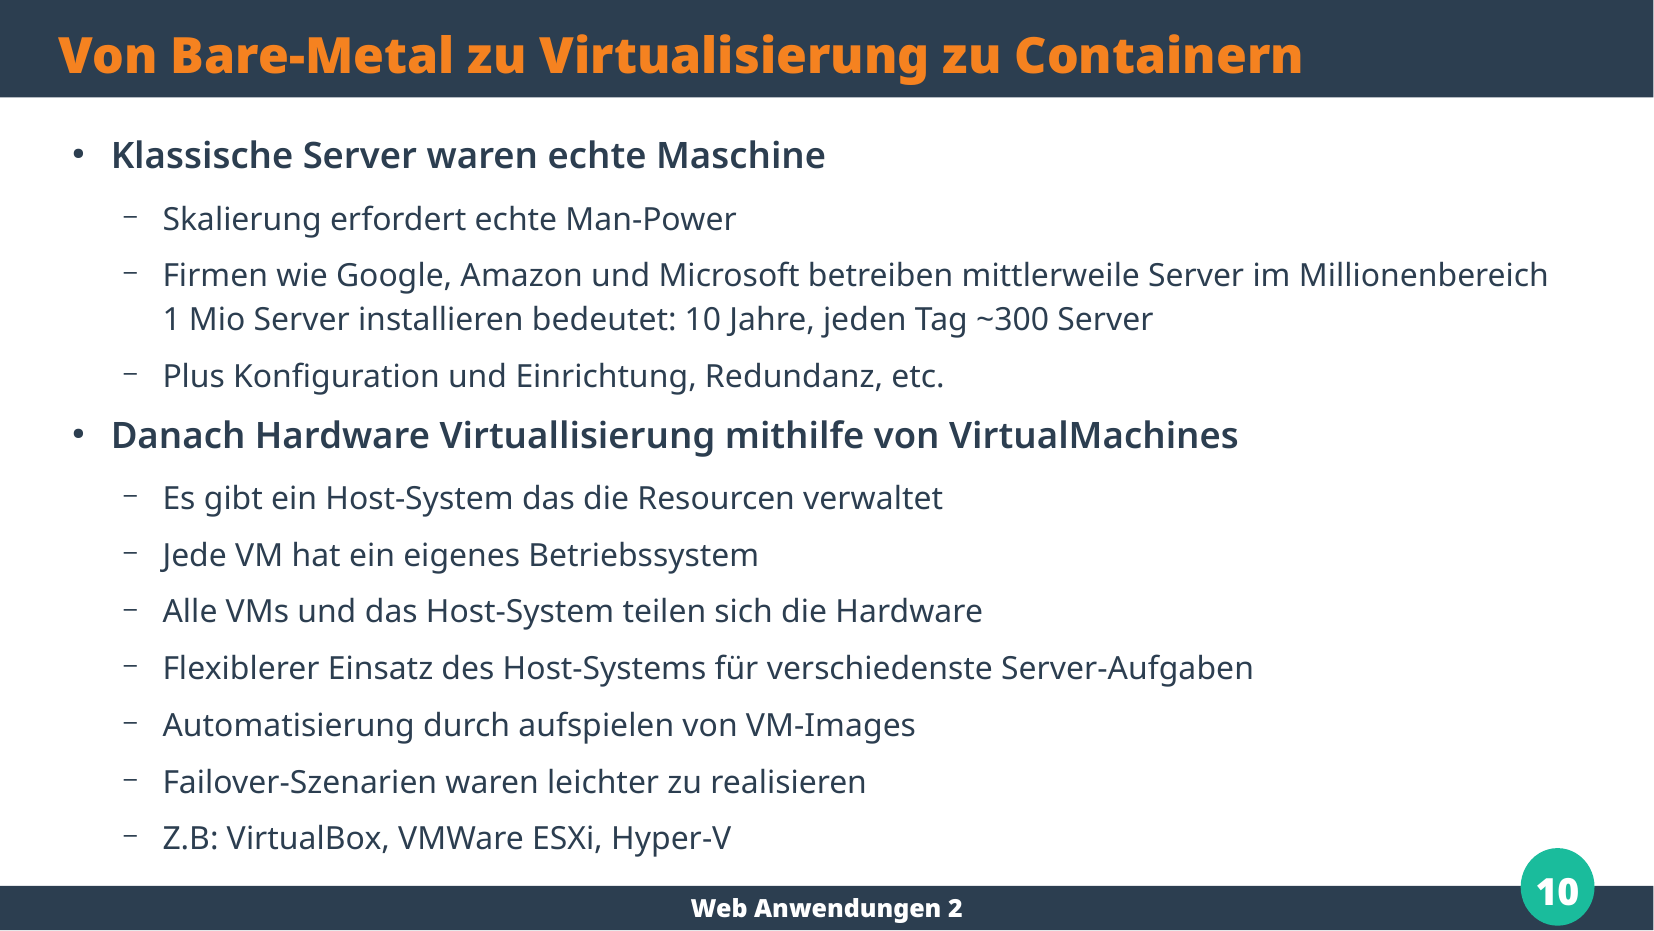

# Von Bare-Metal zu Virtualisierung zu Containern
Klassische Server waren echte Maschine
Skalierung erfordert echte Man-Power
Firmen wie Google, Amazon und Microsoft betreiben mittlerweile Server im Millionenbereich
1 Mio Server installieren bedeutet: 10 Jahre, jeden Tag ~300 Server
Plus Konfiguration und Einrichtung, Redundanz, etc.
Danach Hardware Virtuallisierung mithilfe von VirtualMachines
Es gibt ein Host-System das die Resourcen verwaltet
Jede VM hat ein eigenes Betriebssystem
Alle VMs und das Host-System teilen sich die Hardware
Flexiblerer Einsatz des Host-Systems für verschiedenste Server-Aufgaben
Automatisierung durch aufspielen von VM-Images
Failover-Szenarien waren leichter zu realisieren
Z.B: VirtualBox, VMWare ESXi, Hyper-V
10